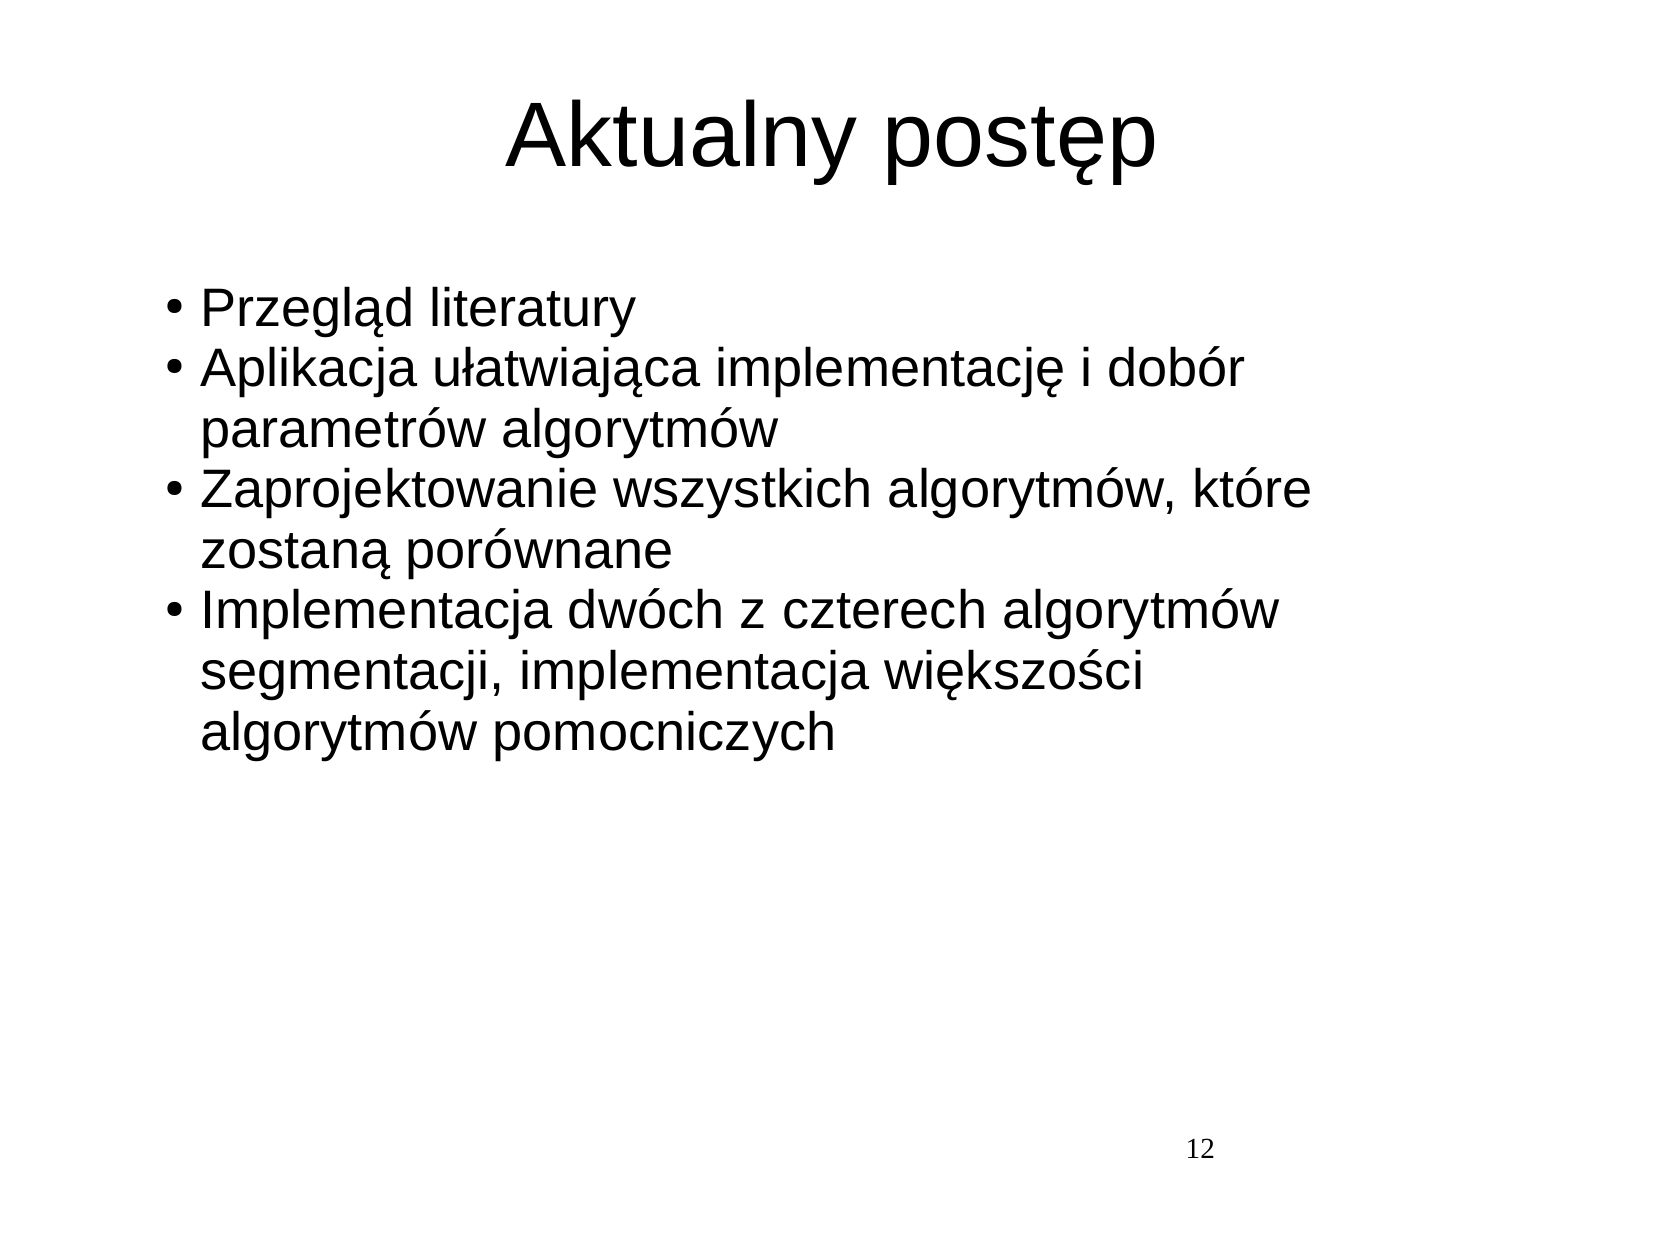

# Aktualny postęp
Przegląd literatury
Aplikacja ułatwiająca implementację i dobór parametrów algorytmów
Zaprojektowanie wszystkich algorytmów, które zostaną porównane
Implementacja dwóch z czterech algorytmów segmentacji, implementacja większości algorytmów pomocniczych
12